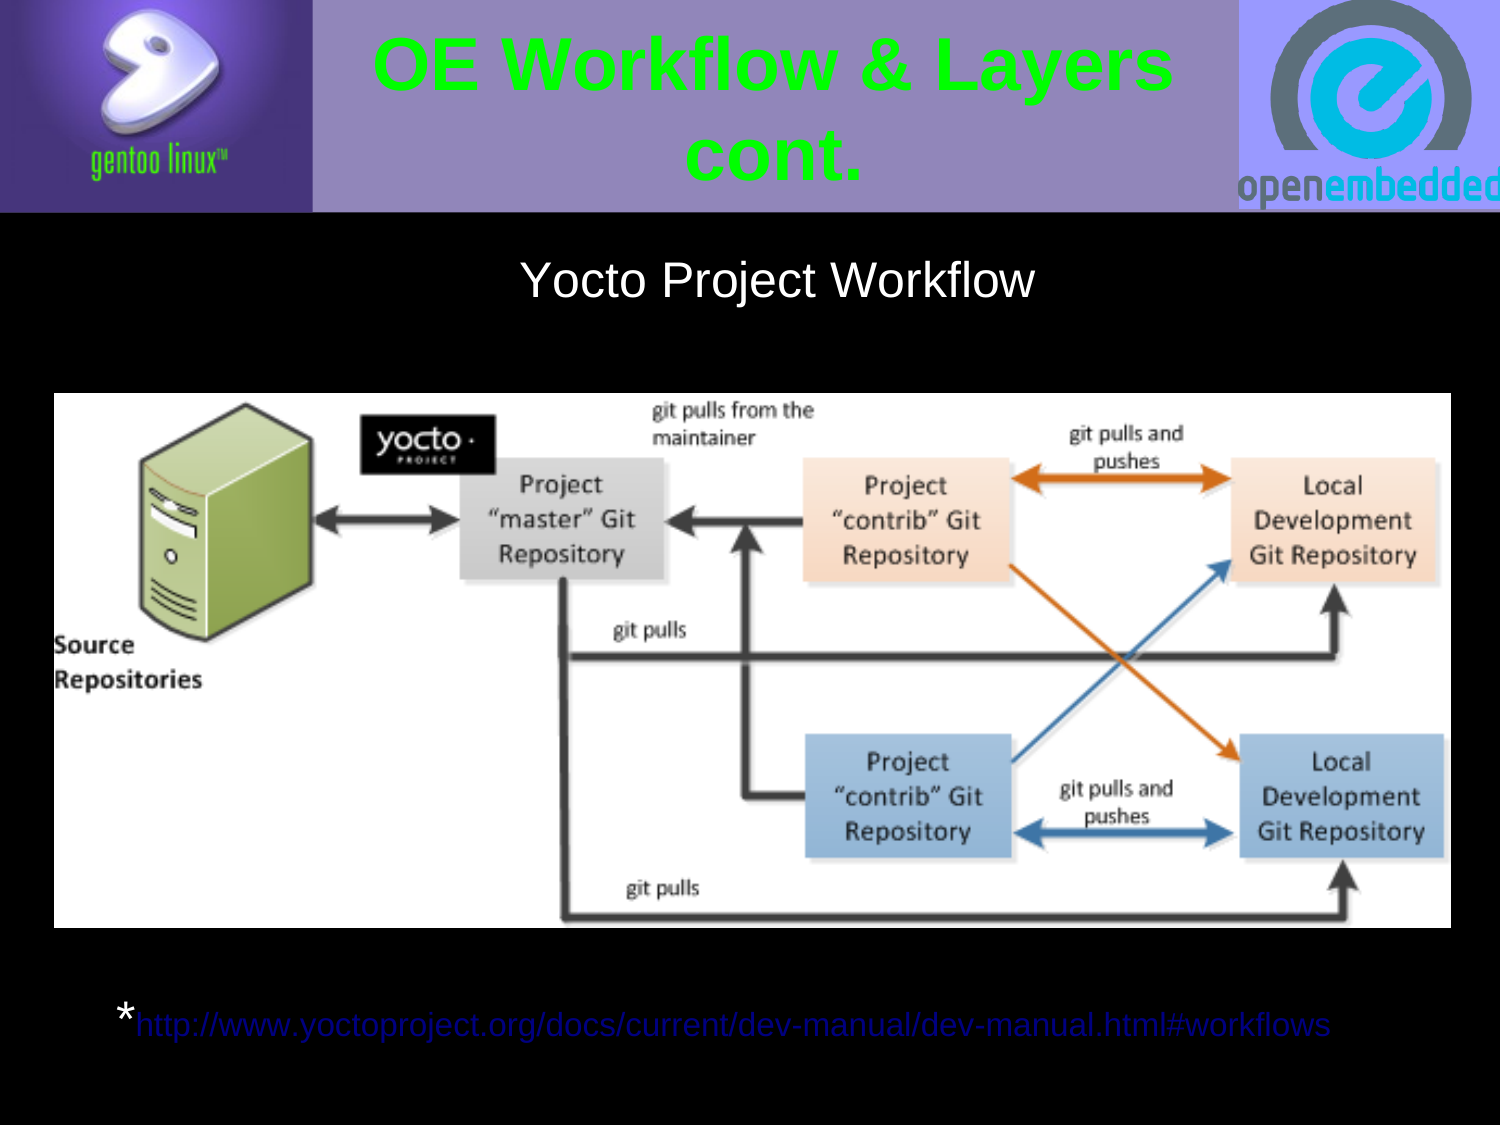

# OE Workflow & Layers cont.
Yocto Project Workflow
*http://www.yoctoproject.org/docs/current/dev-manual/dev-manual.html#workflows